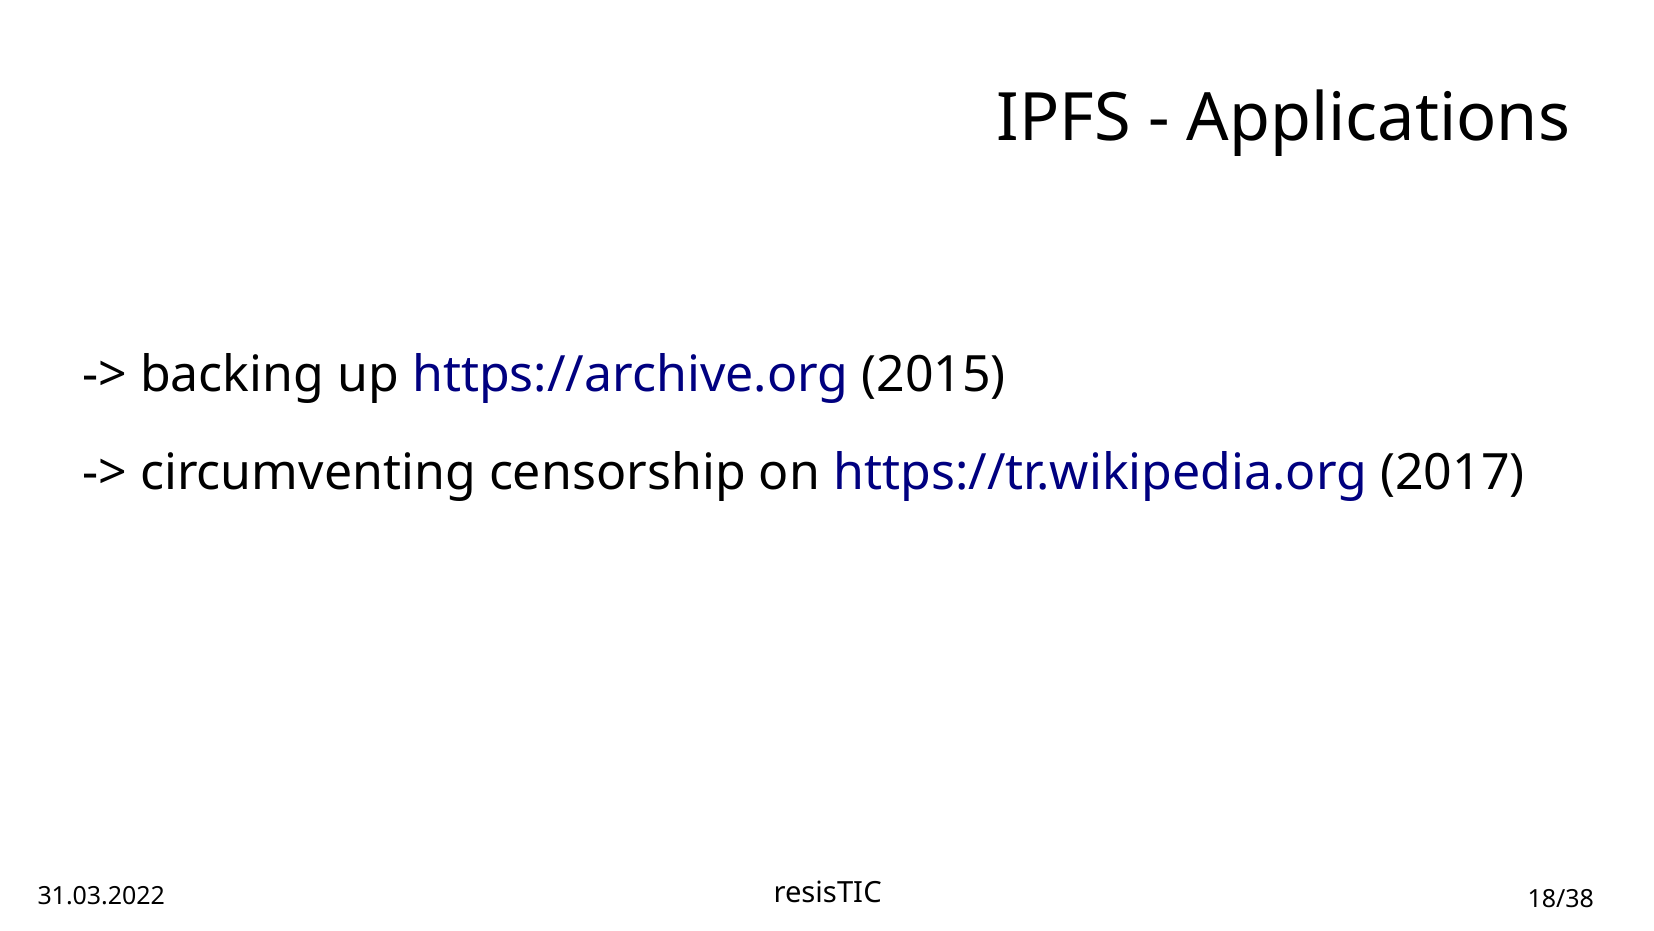

IPFS - Applications
# -> backing up https://archive.org (2015)
-> circumventing censorship on https://tr.wikipedia.org (2017)
18/38